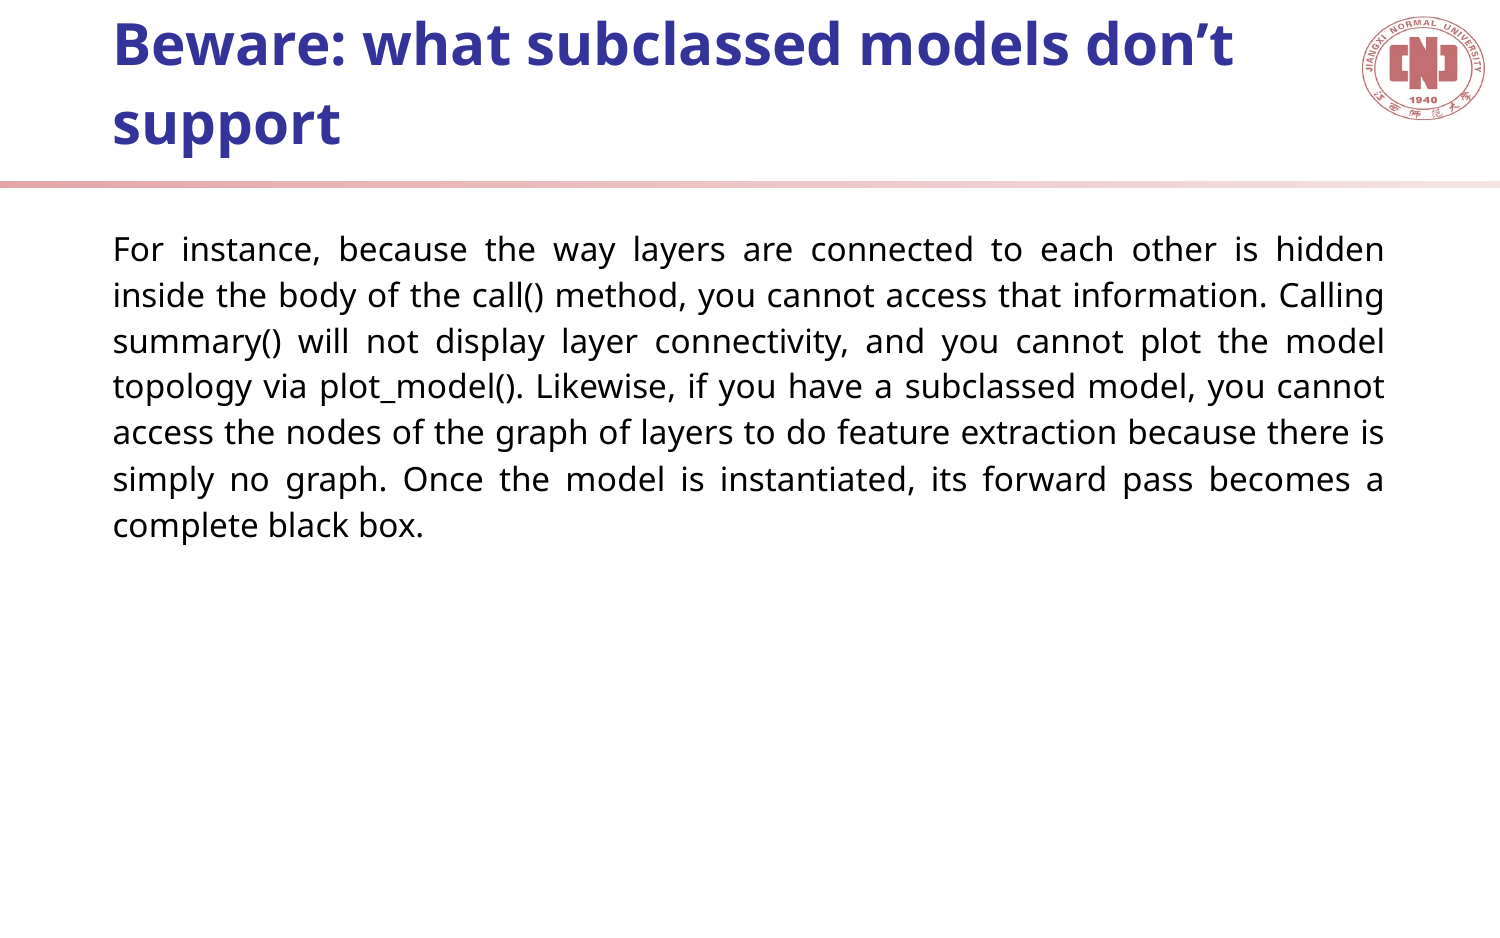

# Beware: what subclassed models don’t support
For instance, because the way layers are connected to each other is hidden inside the body of the call() method, you cannot access that information. Calling summary() will not display layer connectivity, and you cannot plot the model topology via plot_model(). Likewise, if you have a subclassed model, you cannot access the nodes of the graph of layers to do feature extraction because there is simply no graph. Once the model is instantiated, its forward pass becomes a complete black box.